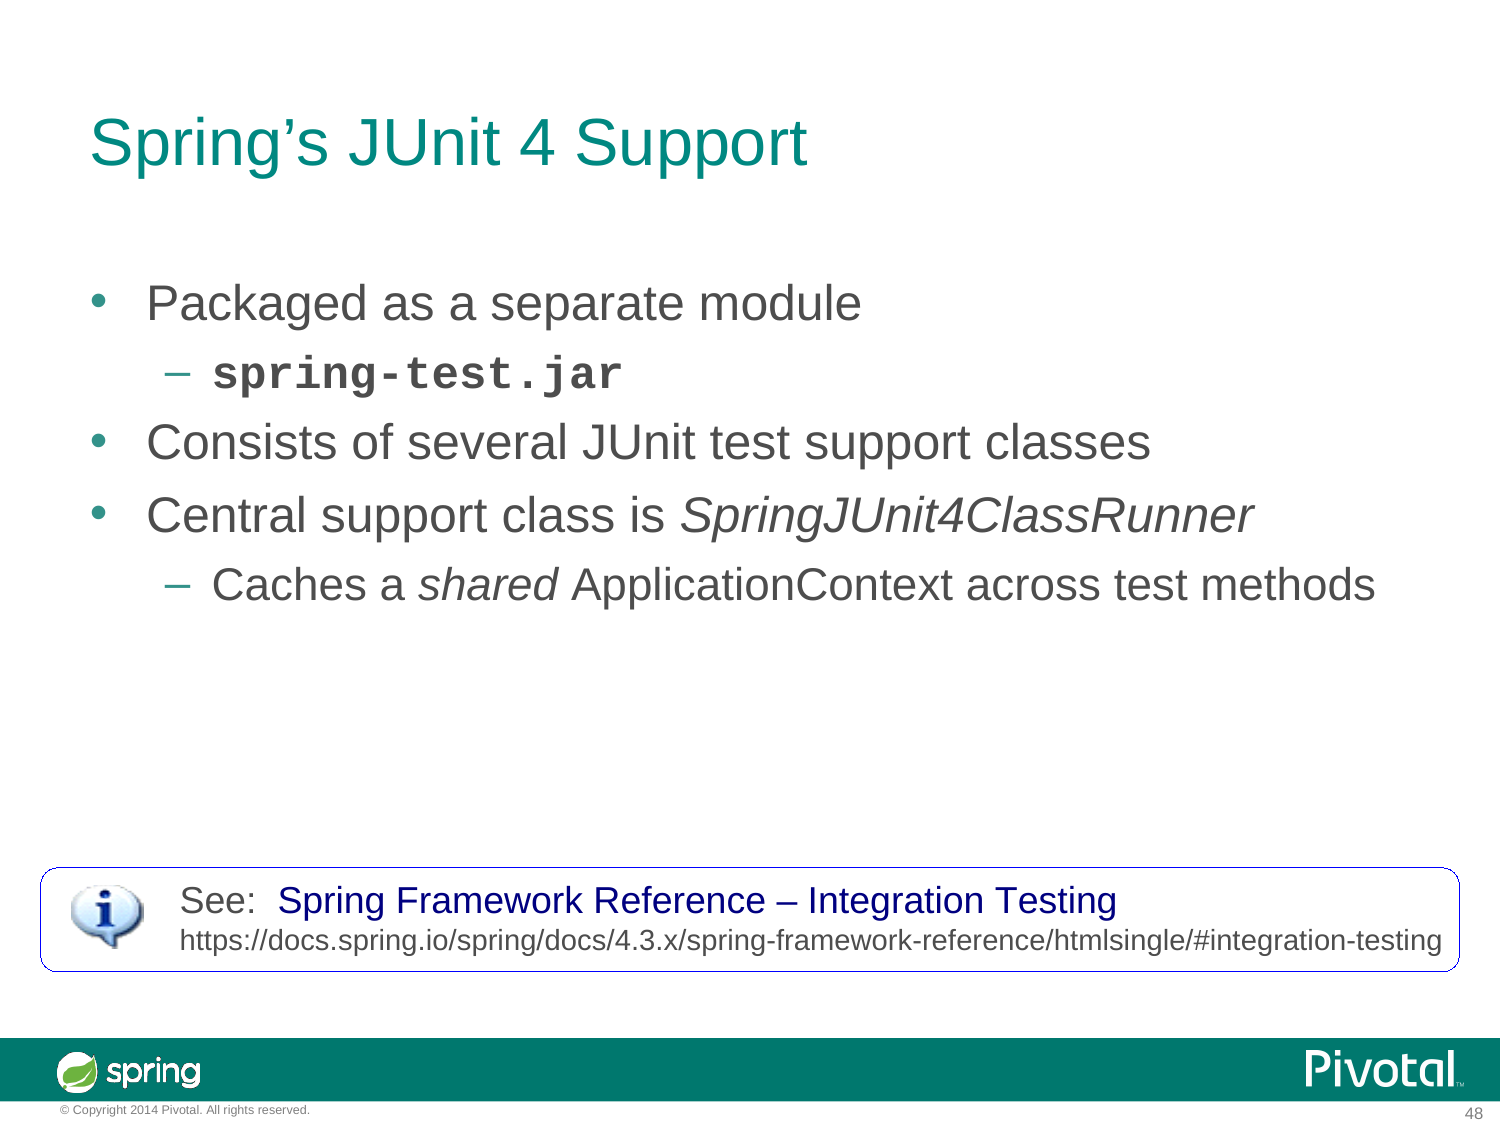

Spring’s JUnit 4 Support
# Packaged as a separate module
spring-test.jar
Consists of several JUnit test support classes
Central support class is SpringJUnit4ClassRunner
Caches a shared ApplicationContext across test methods
See: Spring Framework Reference – Integration Testing
https://docs.spring.io/spring/docs/4.3.x/spring-framework-reference/htmlsingle/#integration-testing